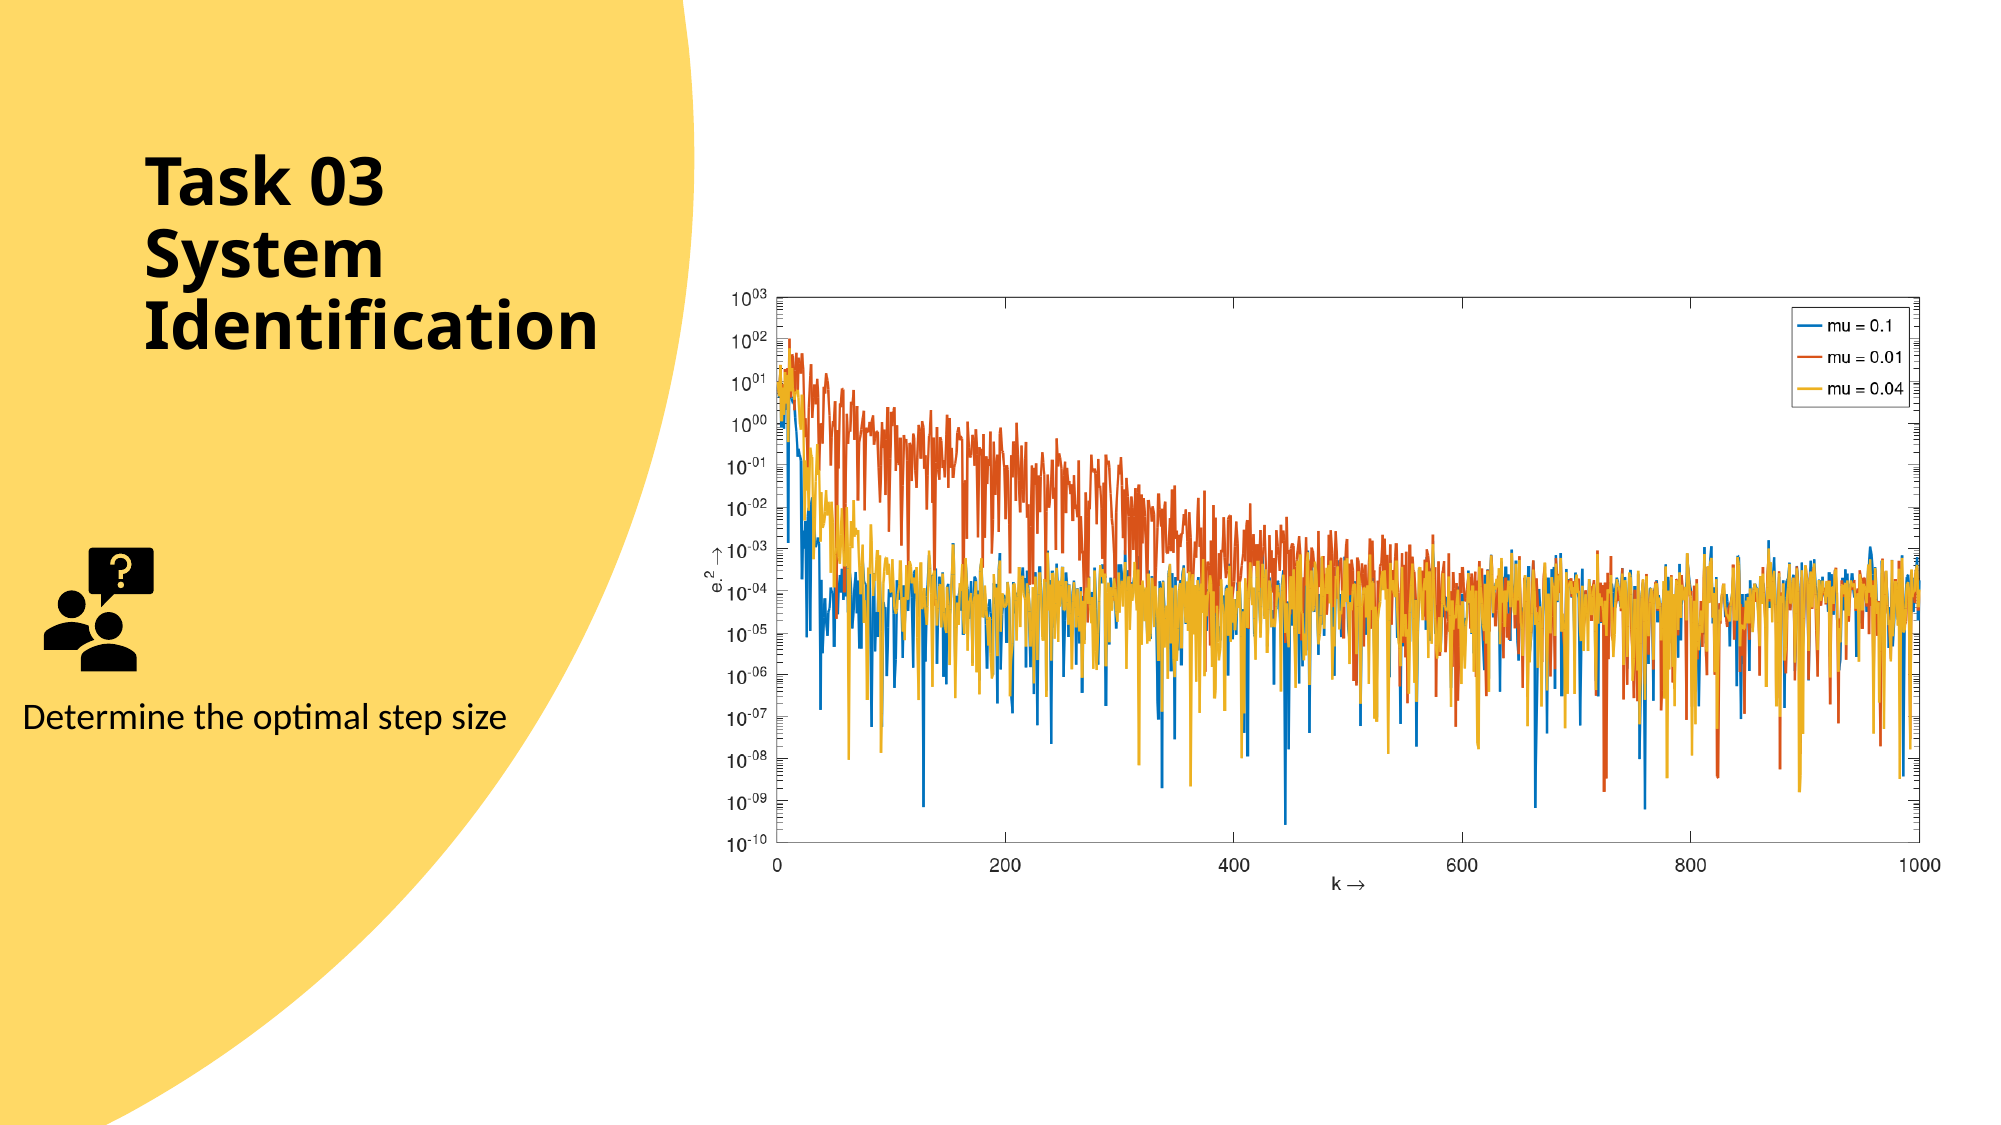

# Task 03 System Identification
Determine the optimal step size